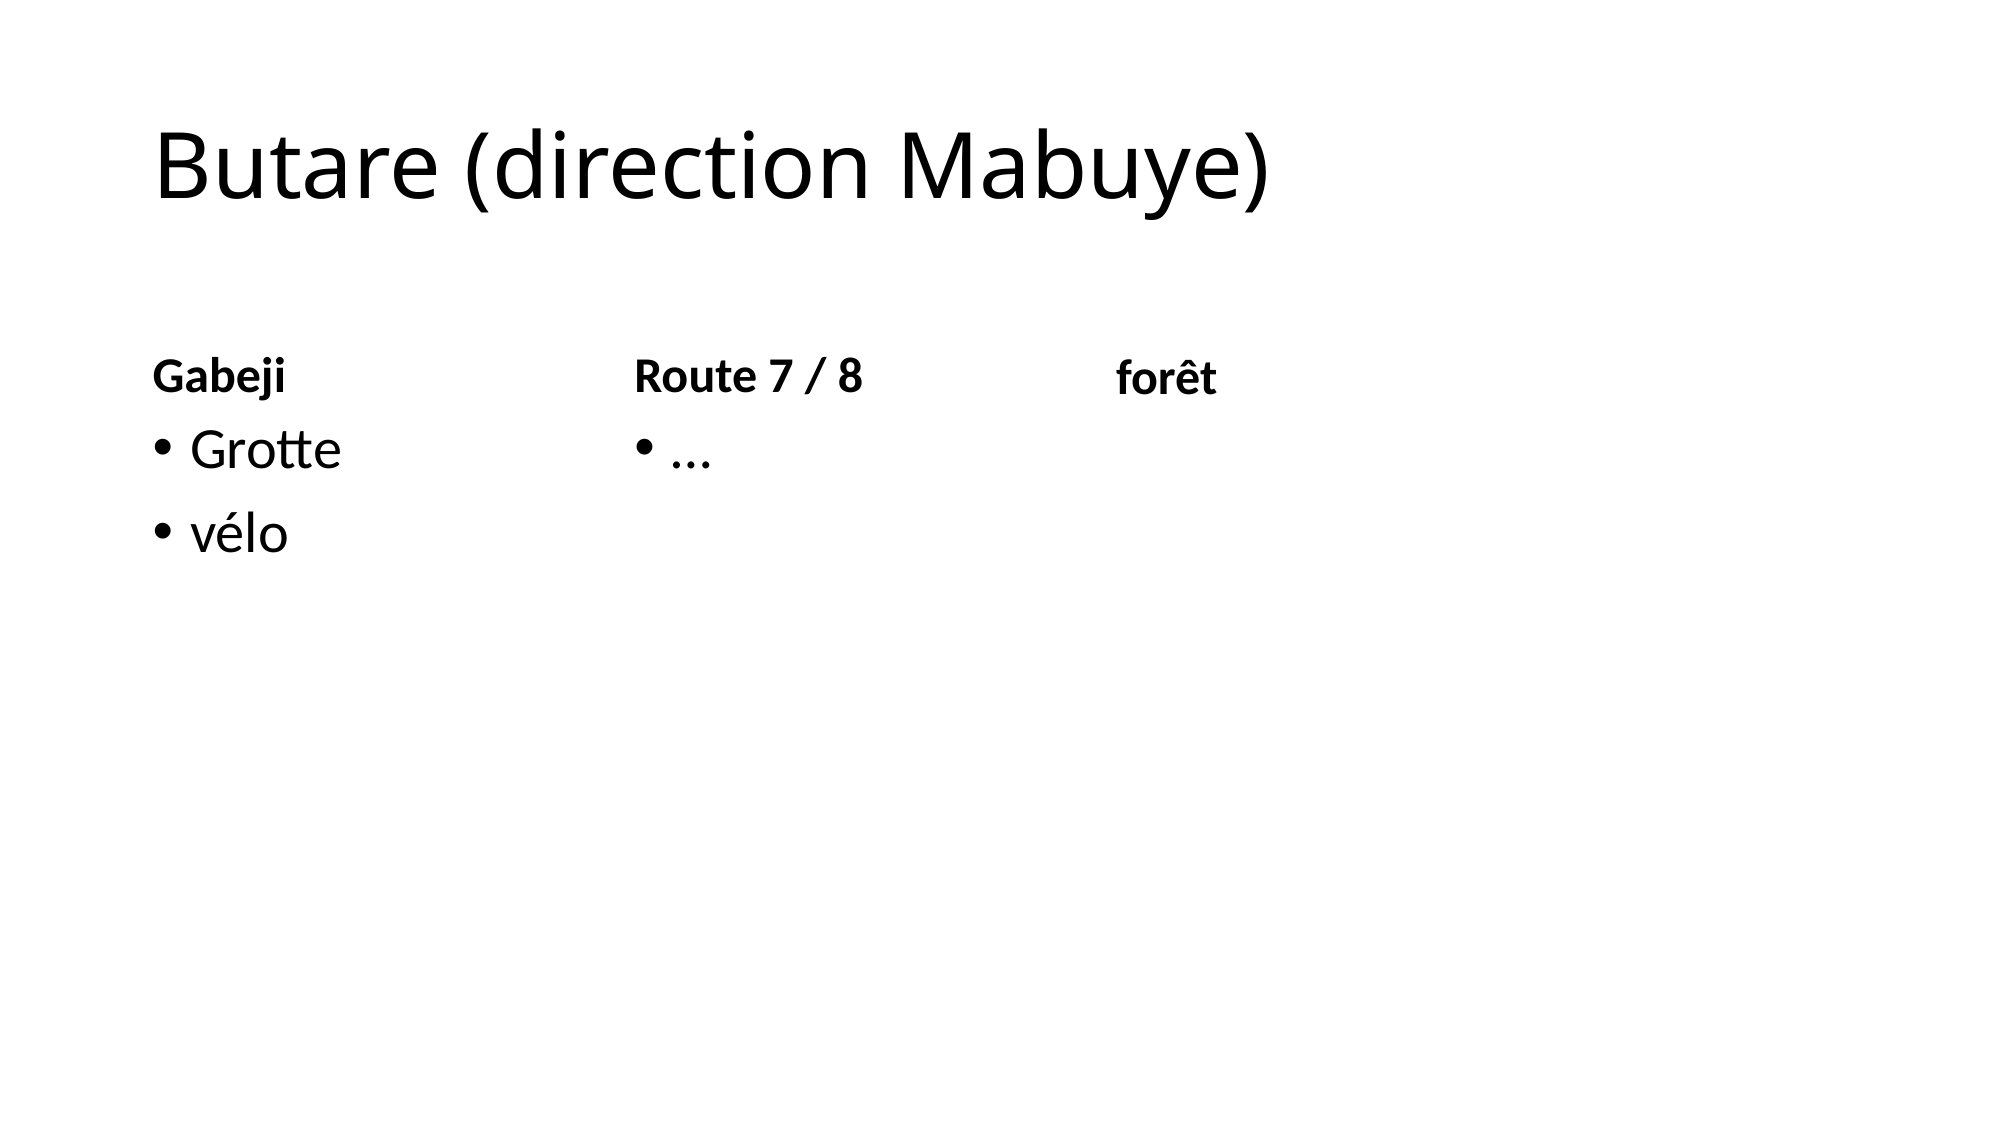

# Butare (direction Mabuye)
Gabeji
Route 7 / 8
forêt
Grotte
vélo
…